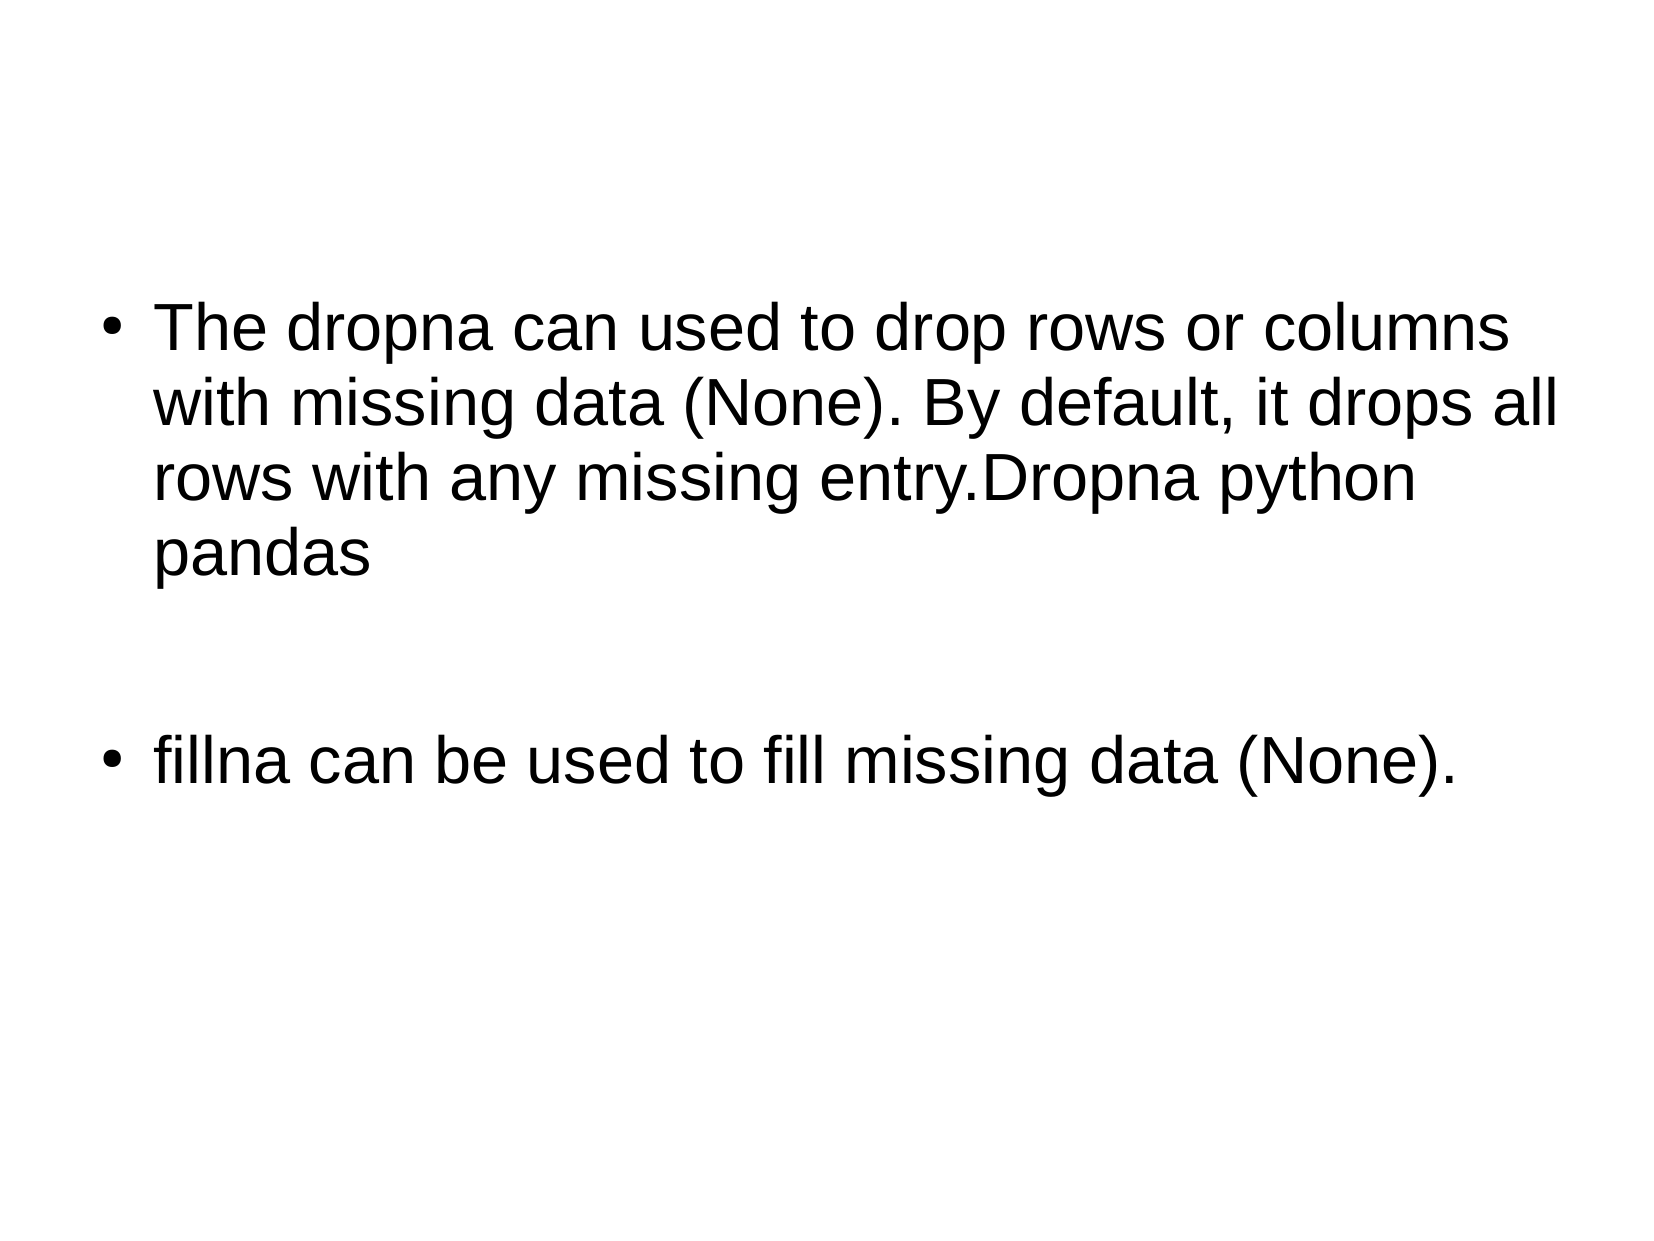

#
The dropna can used to drop rows or columns with missing data (None). By default, it drops all rows with any missing entry.Dropna python pandas
fillna can be used to fill missing data (None).